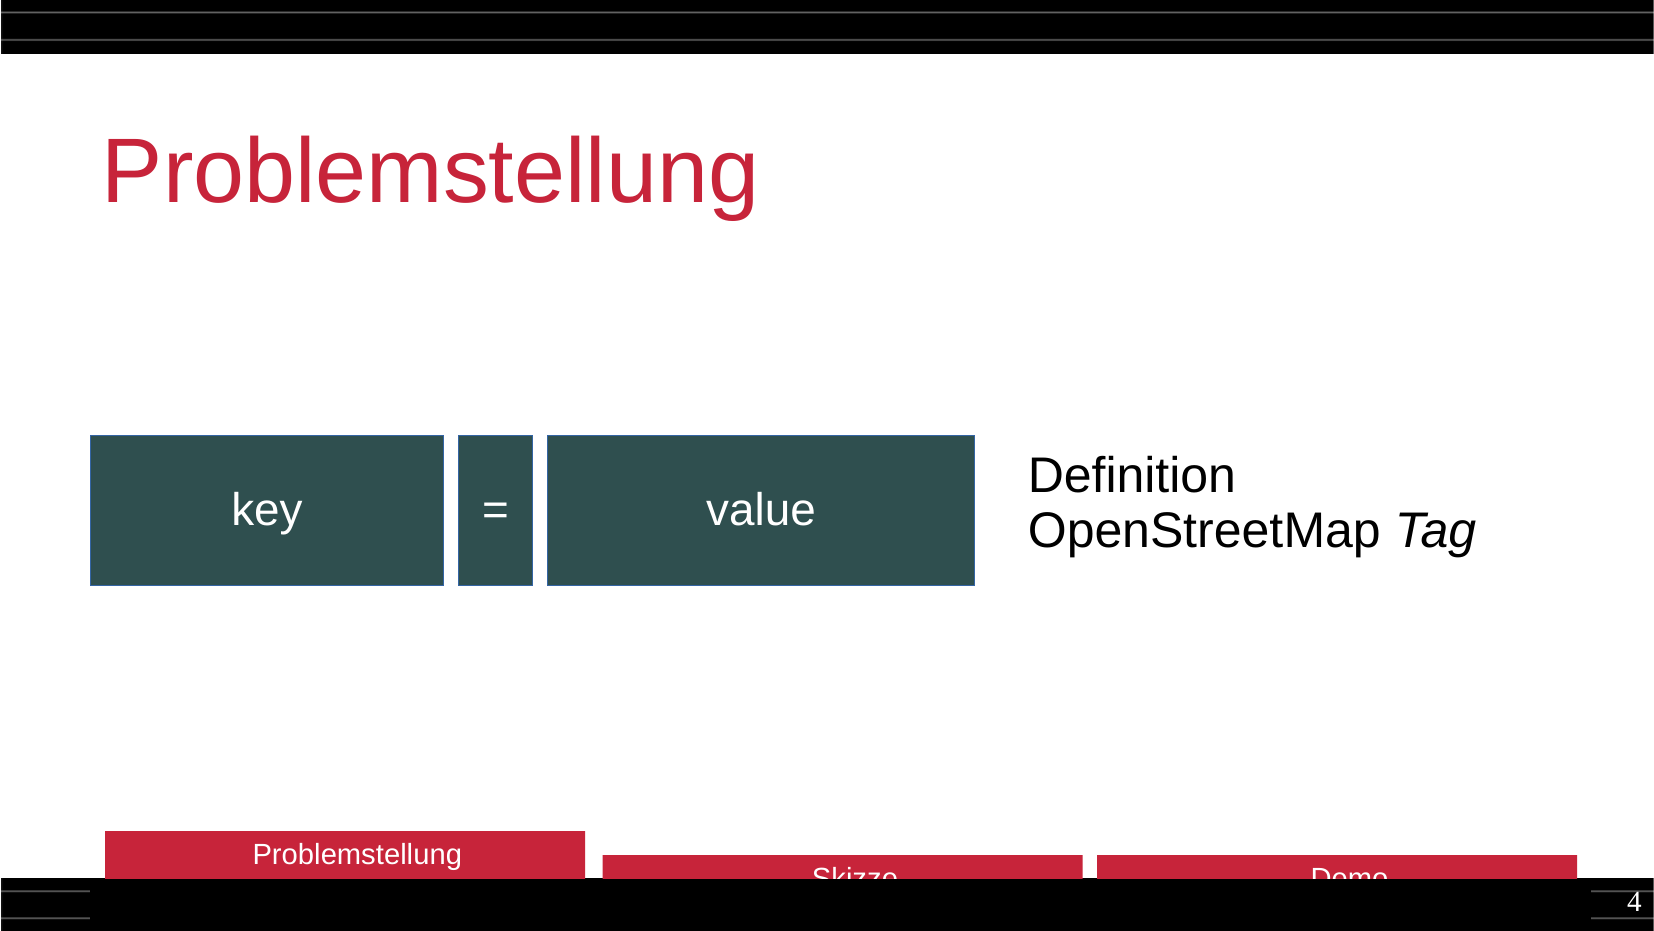

# Problemstellung
Definition OpenStreetMap Tag
key
=
value
 Problemstellung
 Skizze
 Demo